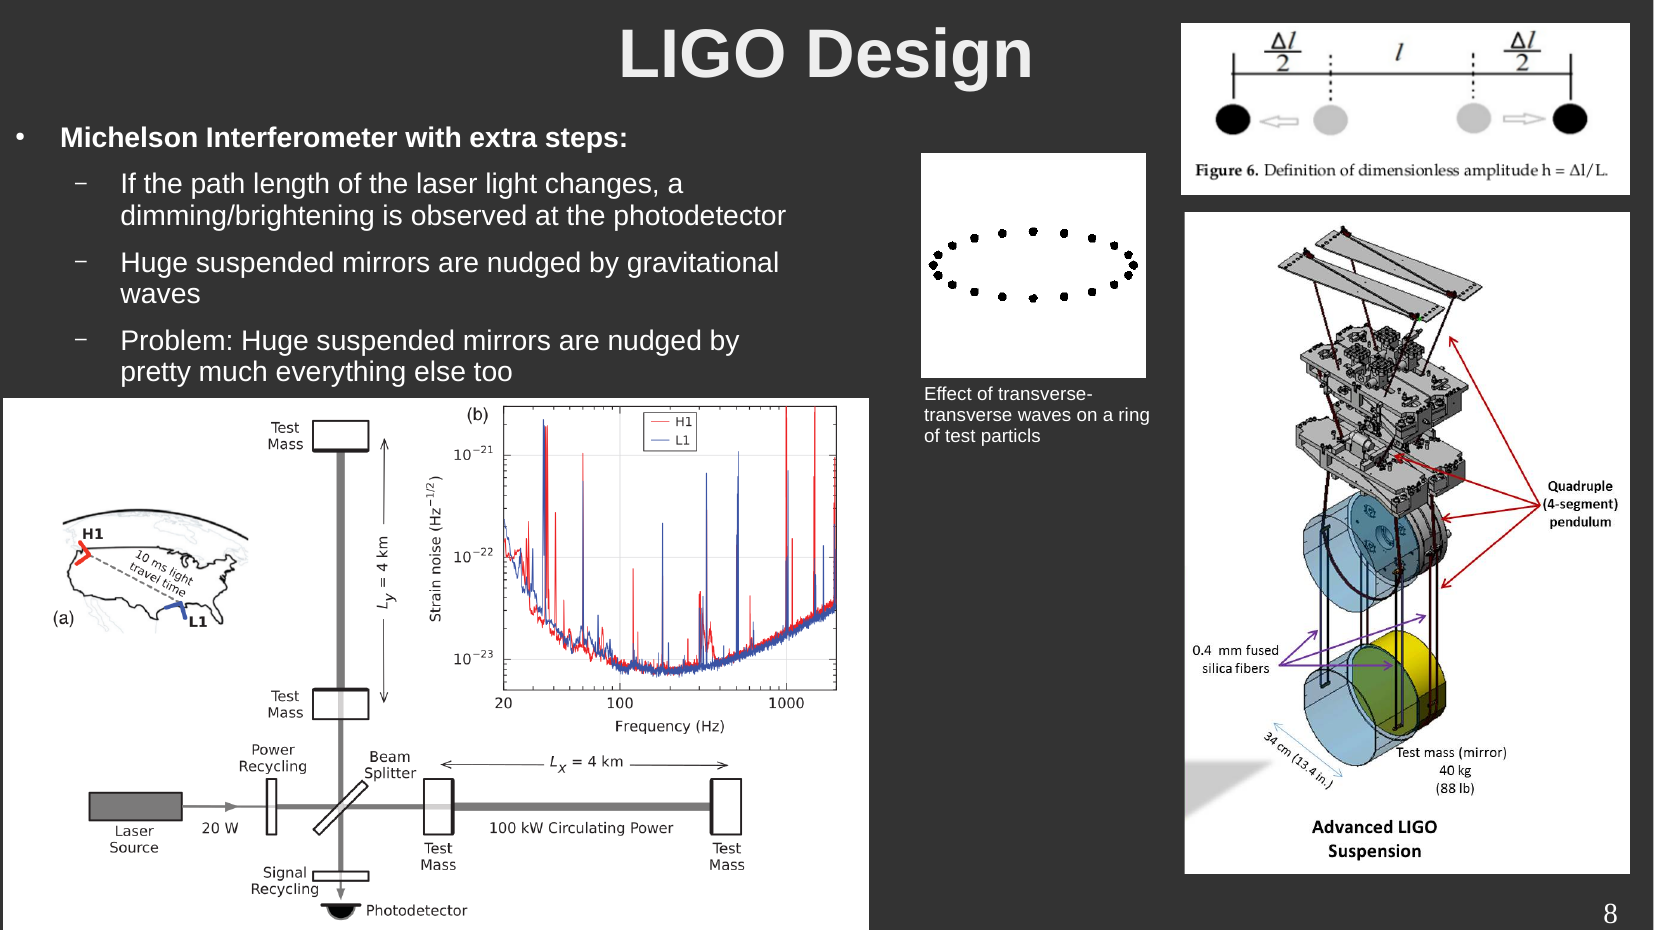

# LIGO Design
Michelson Interferometer with extra steps:
If the path length of the laser light changes, a dimming/brightening is observed at the photodetector
Huge suspended mirrors are nudged by gravitational waves
Problem: Huge suspended mirrors are nudged by pretty much everything else too
Effect of transverse-transverse waves on a ring of test particls